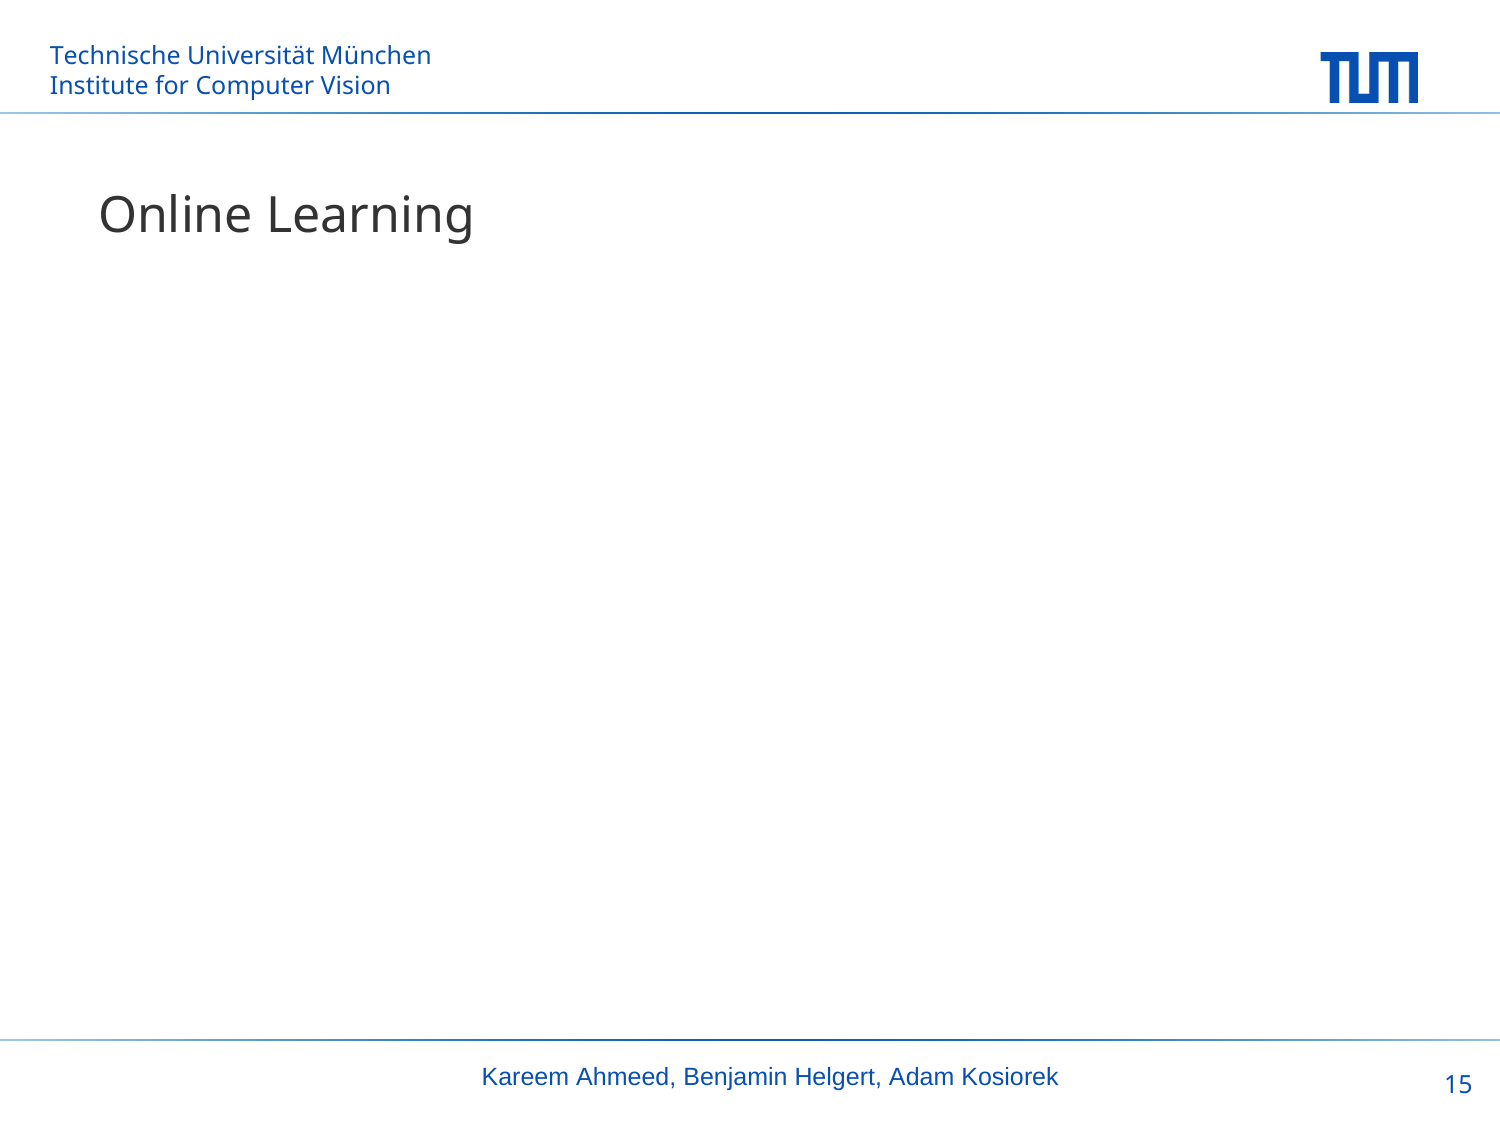

# Online Learning
Kareem Ahmeed, Benjamin Helgert, Adam Kosiorek